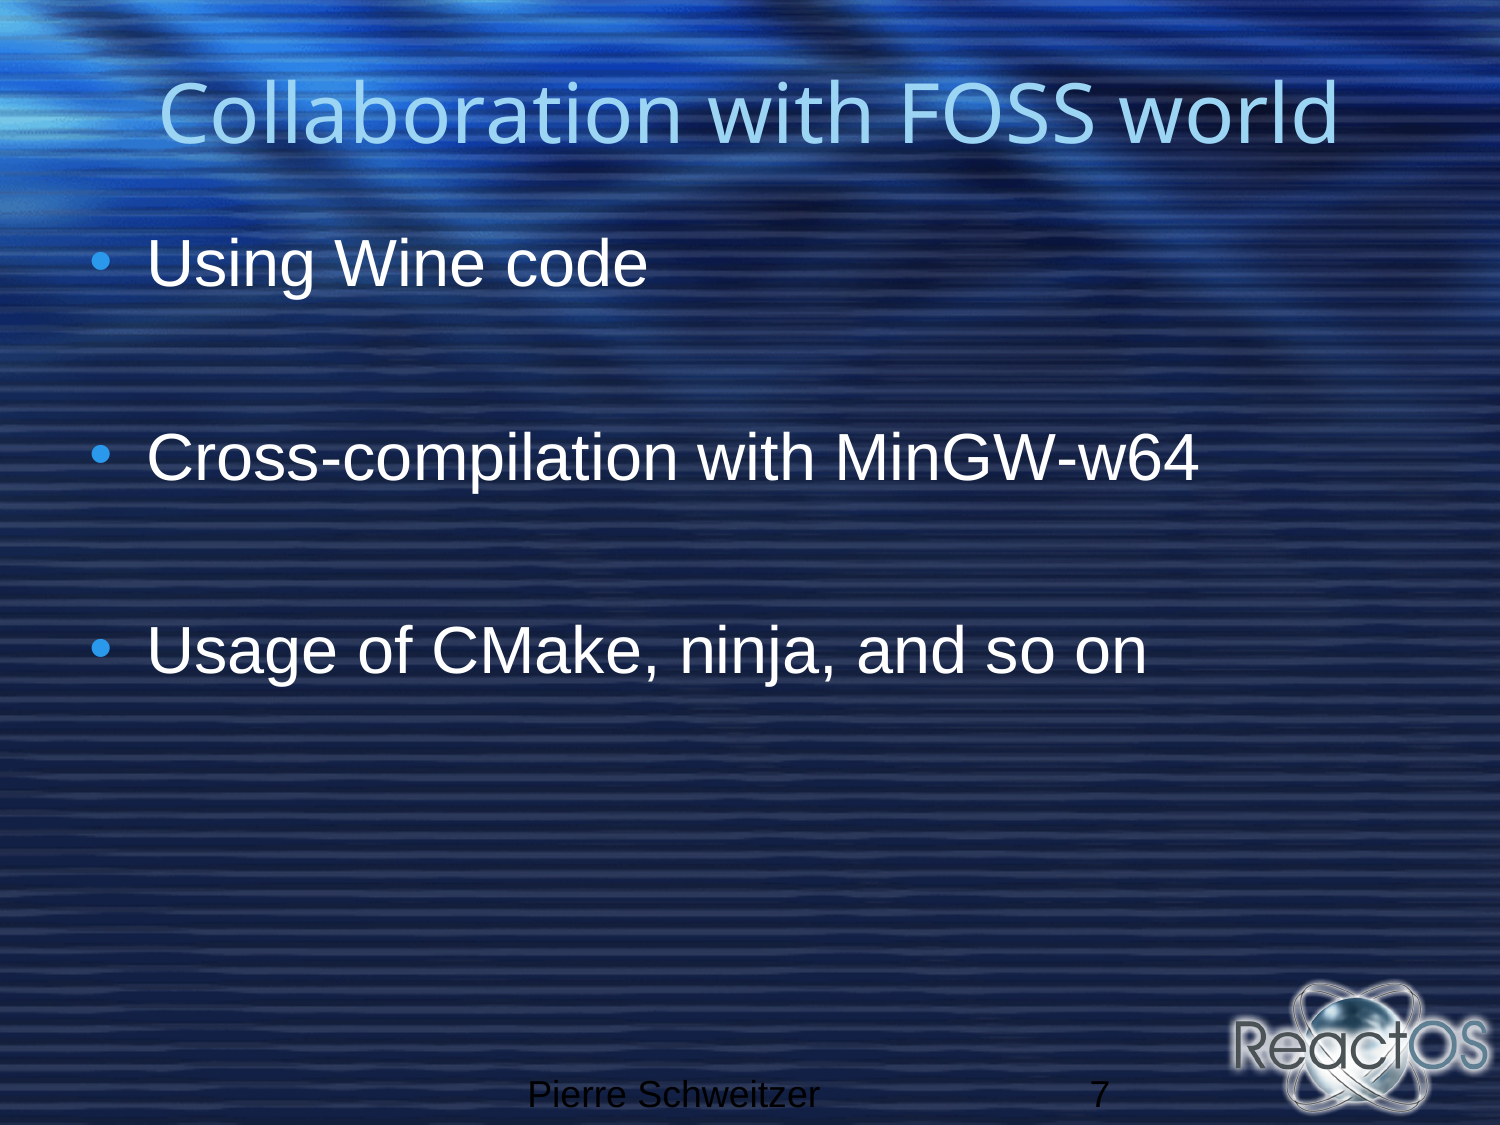

# Collaboration with FOSS world
Using Wine code
Cross-compilation with MinGW-w64
Usage of CMake, ninja, and so on
Pierre Schweitzer
7